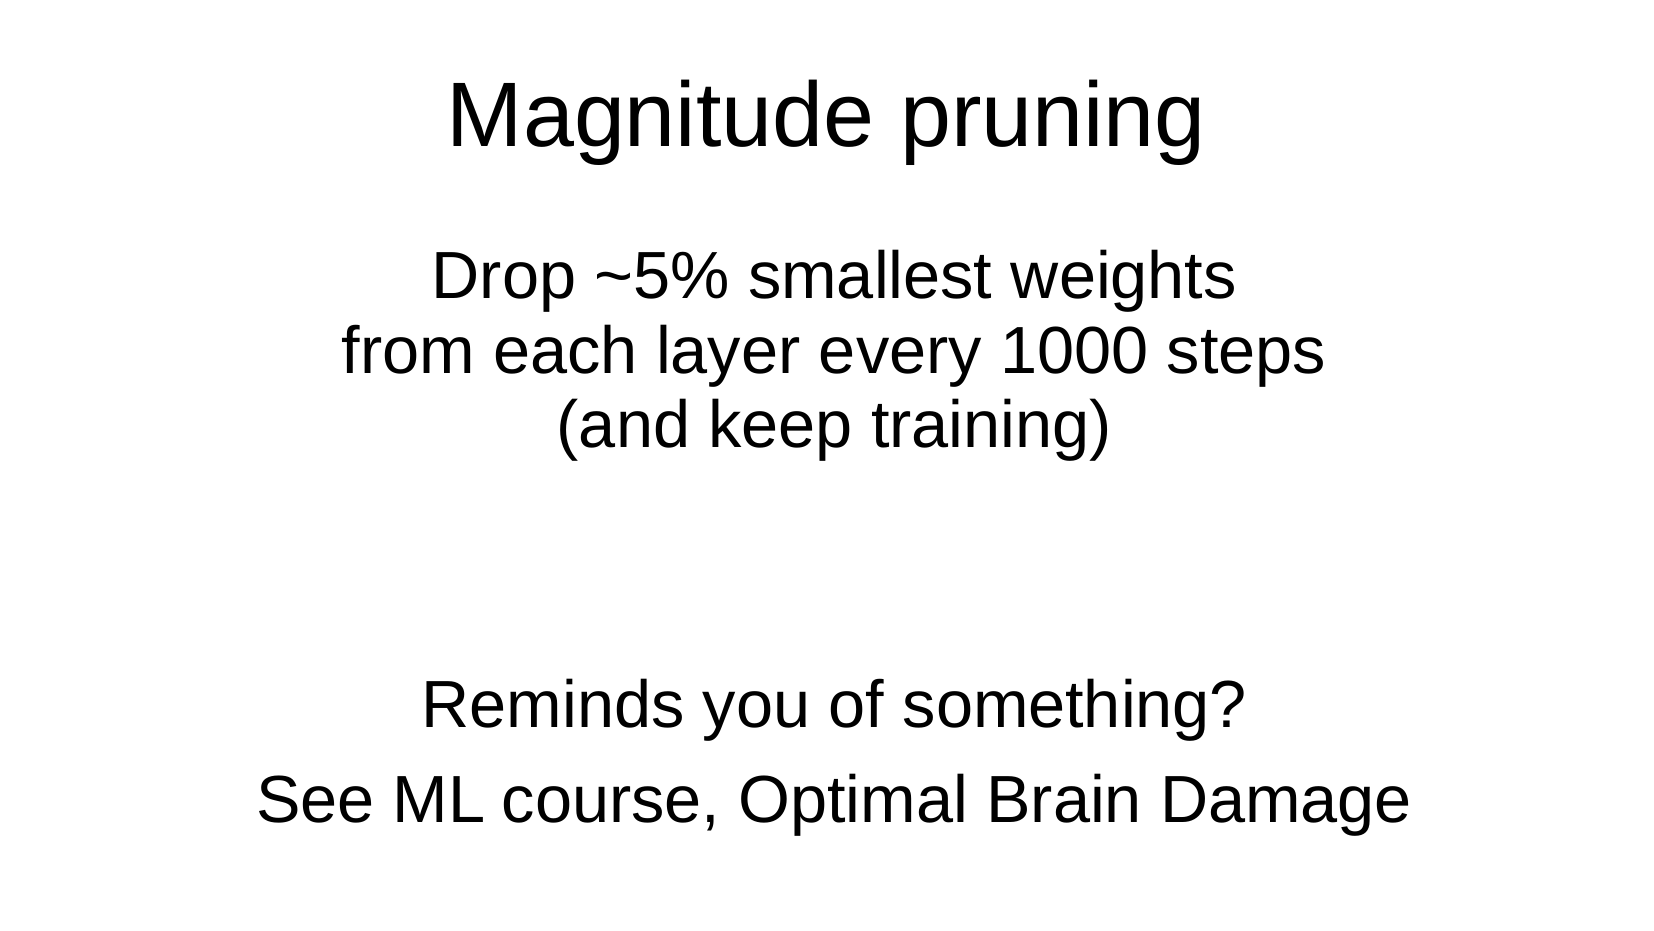

# Magnitude pruning
Drop ~5% smallest weights
from each layer every 1000 steps
(and keep training)
Reminds you of something?
See ML course, Optimal Brain Damage